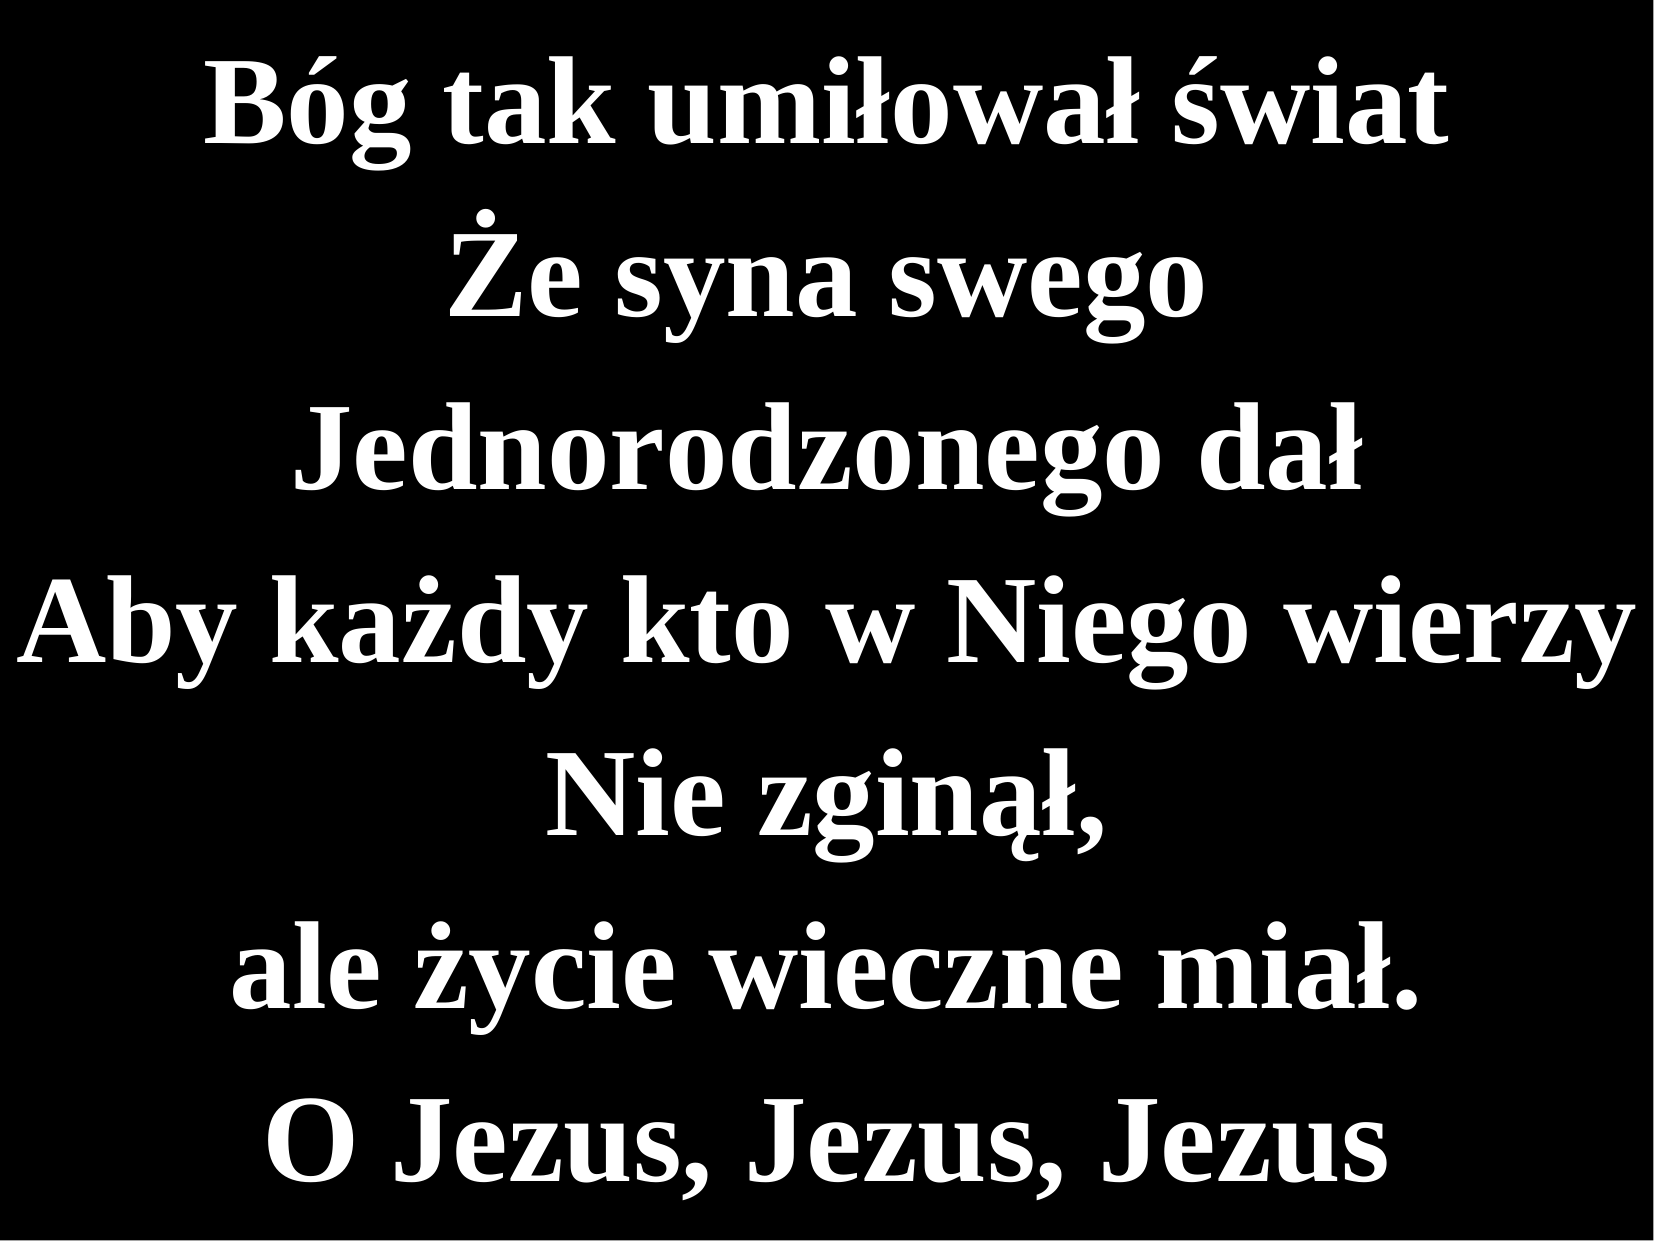

# Bóg tak umiłował świat ppp Że syna swego ppp Jednorodzonego dał ppp Aby każdy kto w Niego wierzy ppp Nie zginął, ppp ale życie wieczne miał. ppp O Jezus, Jezus, Jezus